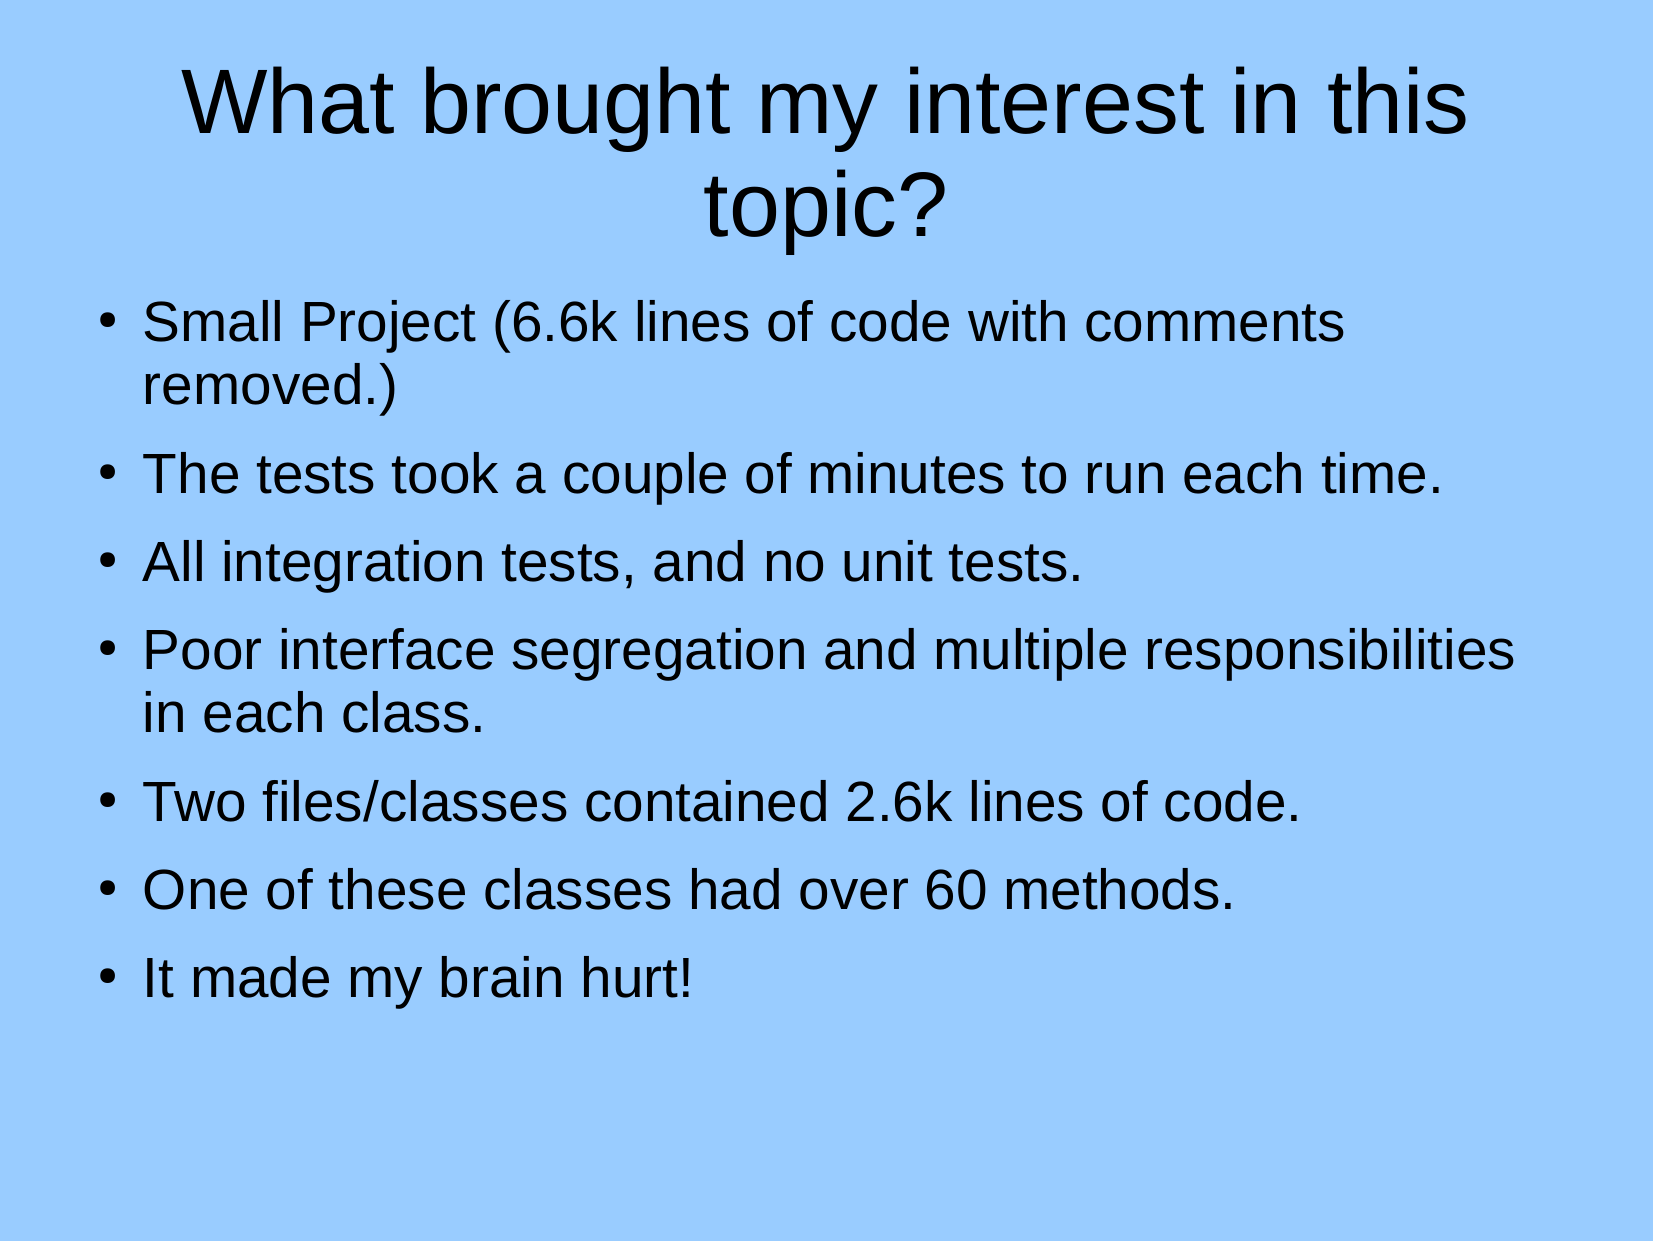

# What brought my interest in this topic?
Small Project (6.6k lines of code with comments removed.)
The tests took a couple of minutes to run each time.
All integration tests, and no unit tests.
Poor interface segregation and multiple responsibilities in each class.
Two files/classes contained 2.6k lines of code.
One of these classes had over 60 methods.
It made my brain hurt!